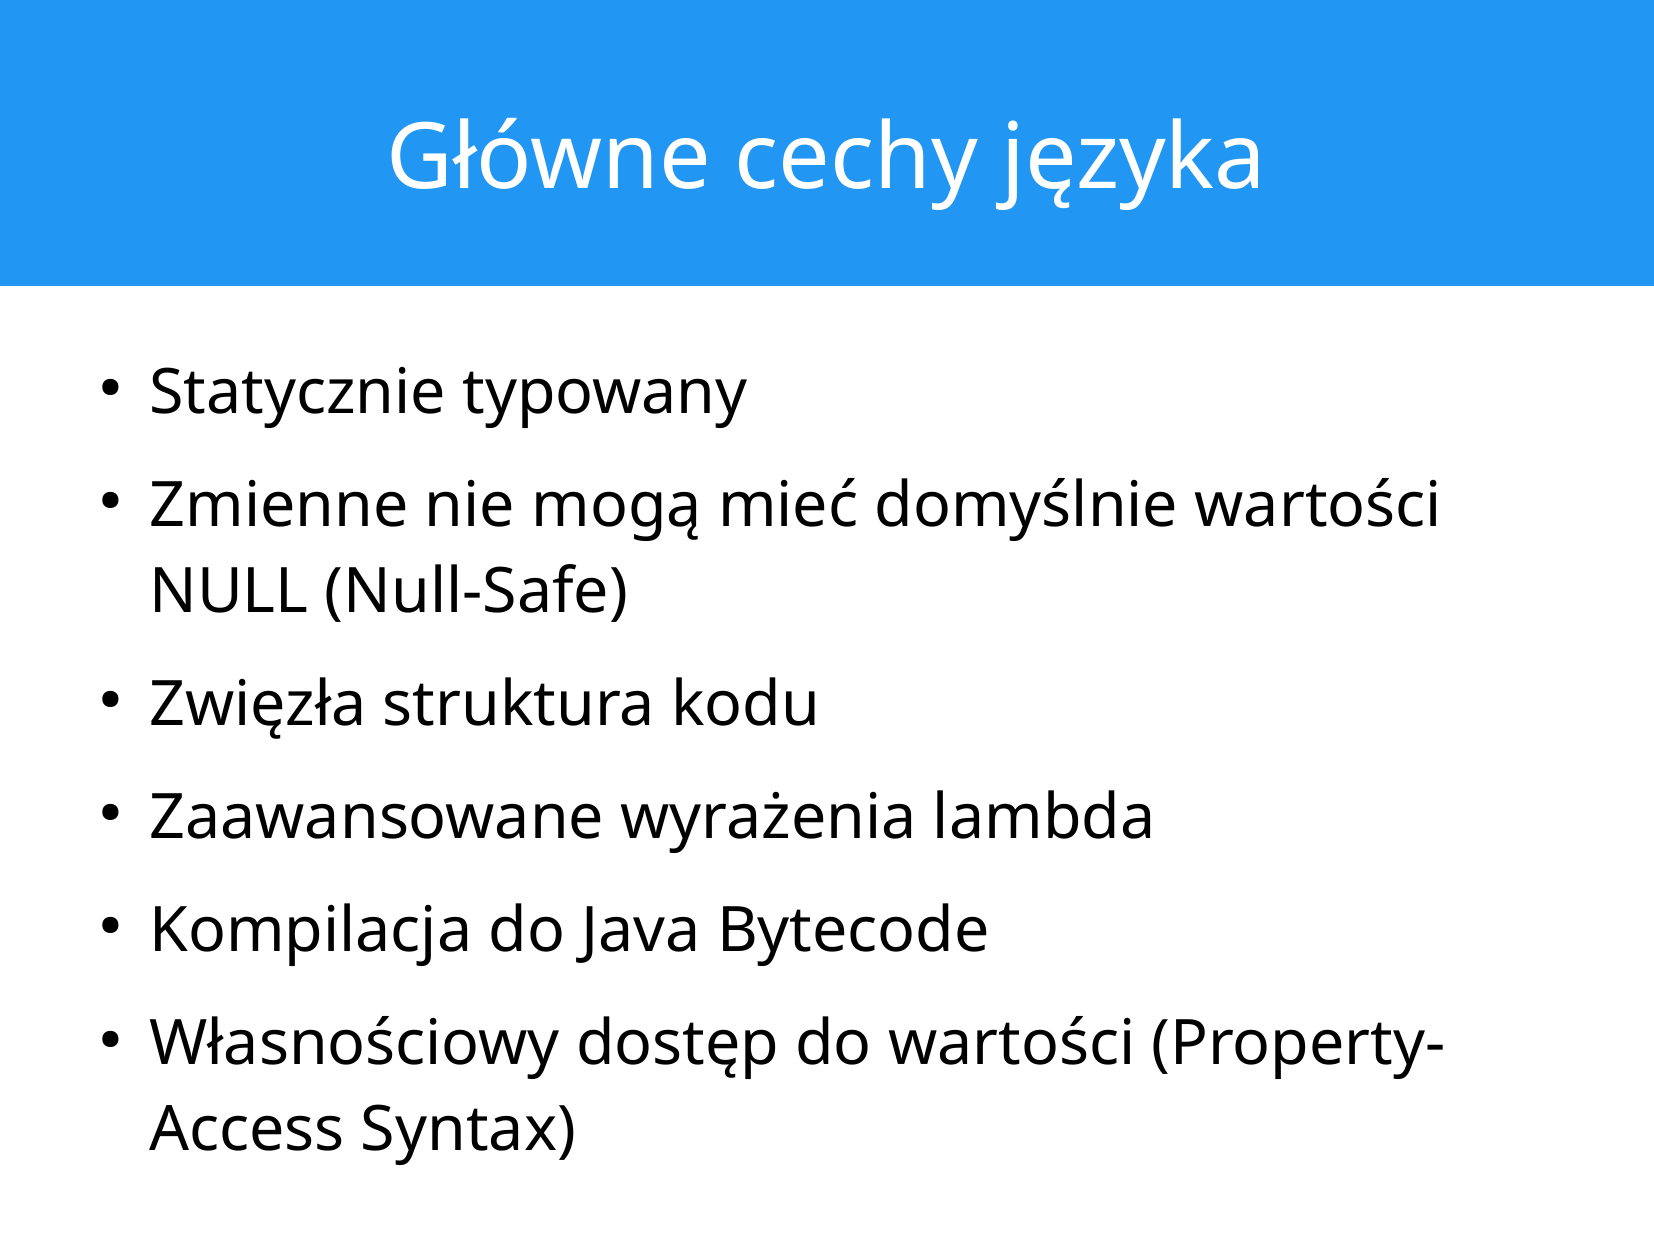

# Główne cechy języka
Statycznie typowany
Zmienne nie mogą mieć domyślnie wartości NULL (Null-Safe)
Zwięzła struktura kodu
Zaawansowane wyrażenia lambda
Kompilacja do Java Bytecode
Własnościowy dostęp do wartości (Property-Access Syntax)